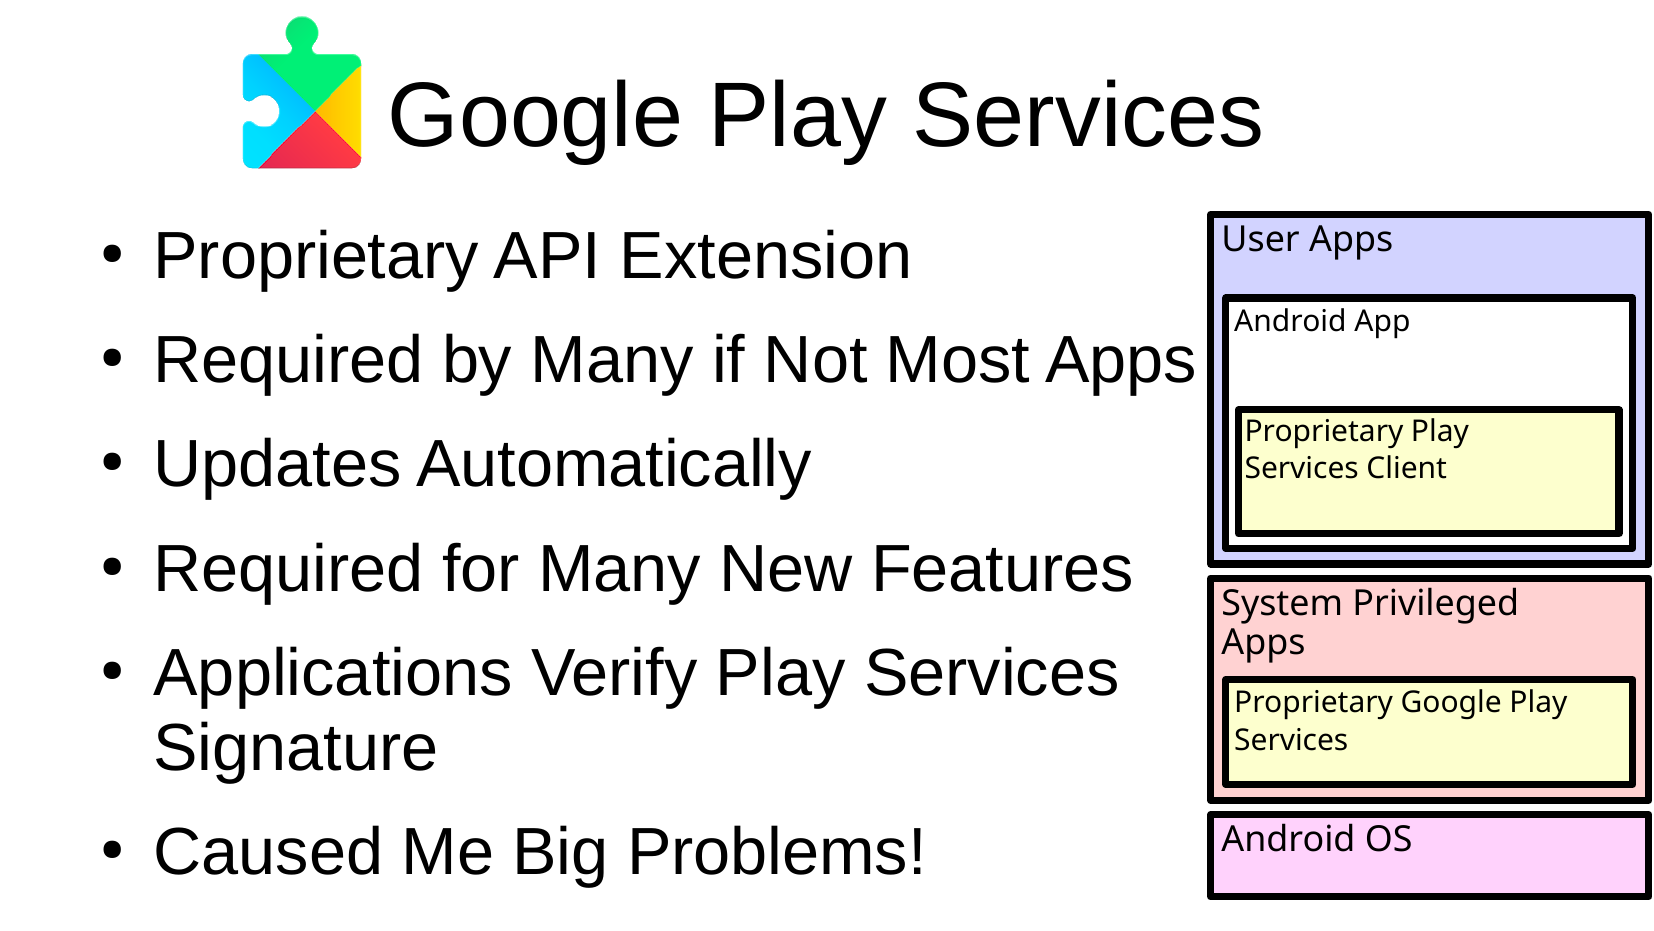

# Google Play Services
Proprietary API Extension
Required by Many if Not Most Apps
Updates Automatically
Required for Many New Features
Applications Verify Play Services Signature
Caused Me Big Problems!